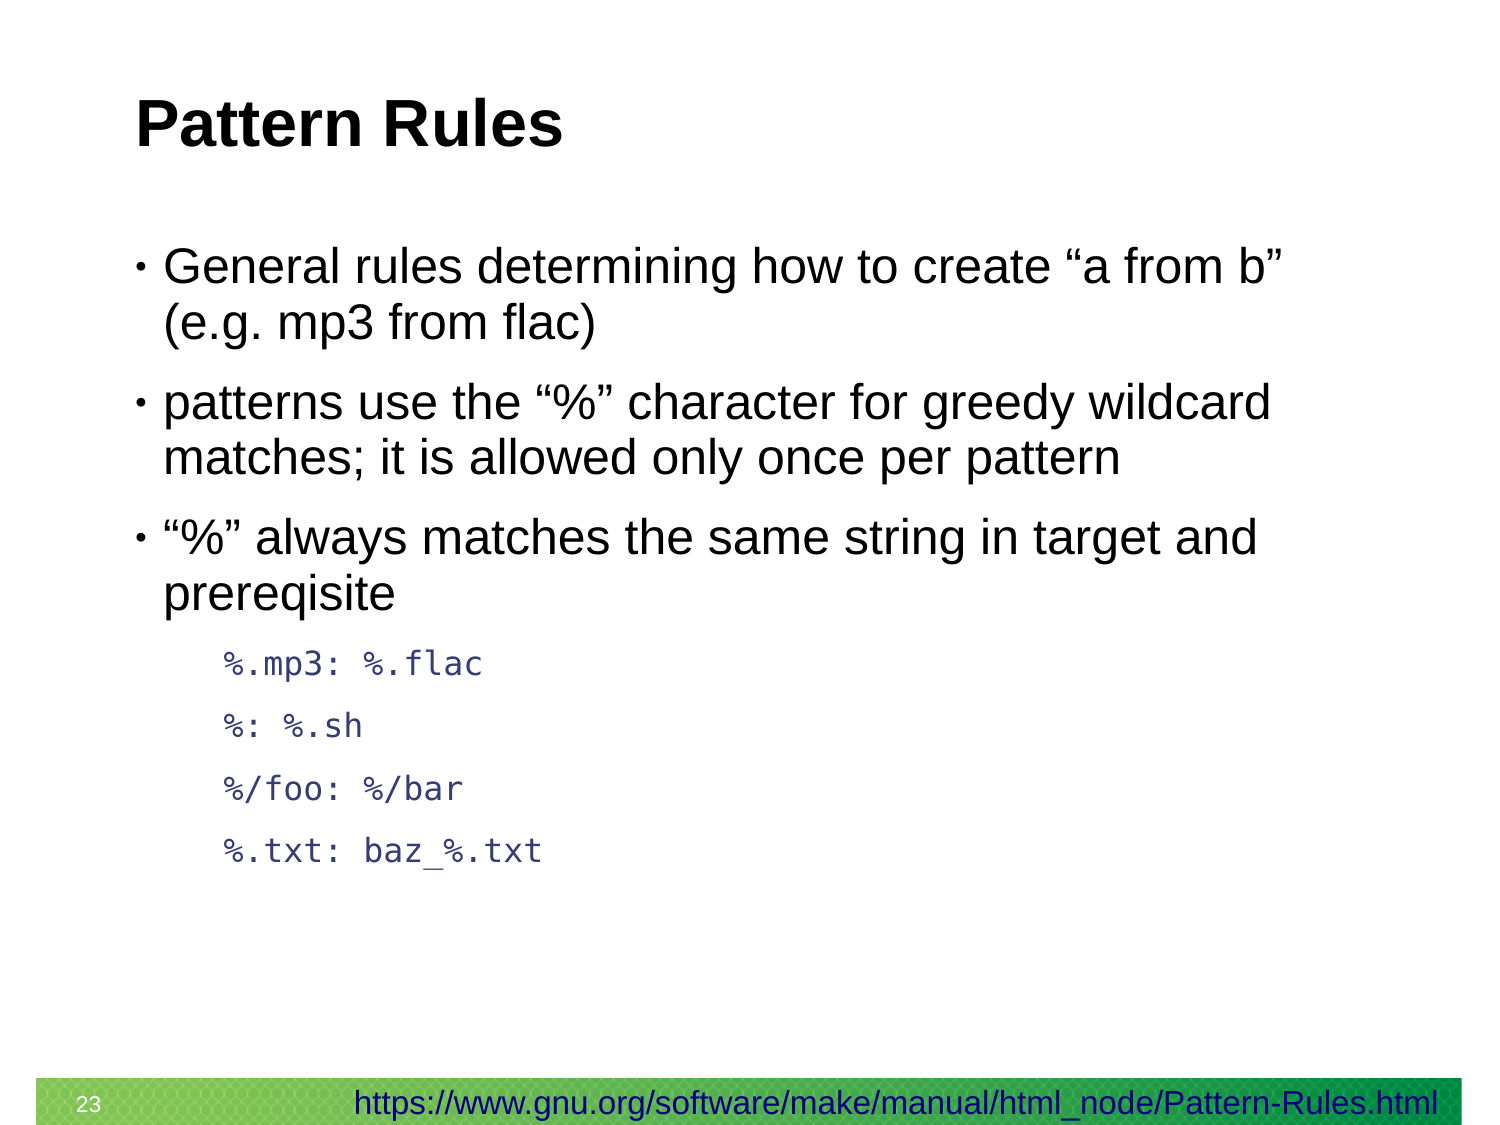

# Pattern Rules
General rules determining how to create “a from b” (e.g. mp3 from flac)
patterns use the “%” character for greedy wildcard matches; it is allowed only once per pattern
“%” always matches the same string in target and prereqisite
%.mp3: %.flac
%: %.sh
%/foo: %/bar
%.txt: baz_%.txt
https://www.gnu.org/software/make/manual/html_node/Pattern-Rules.html